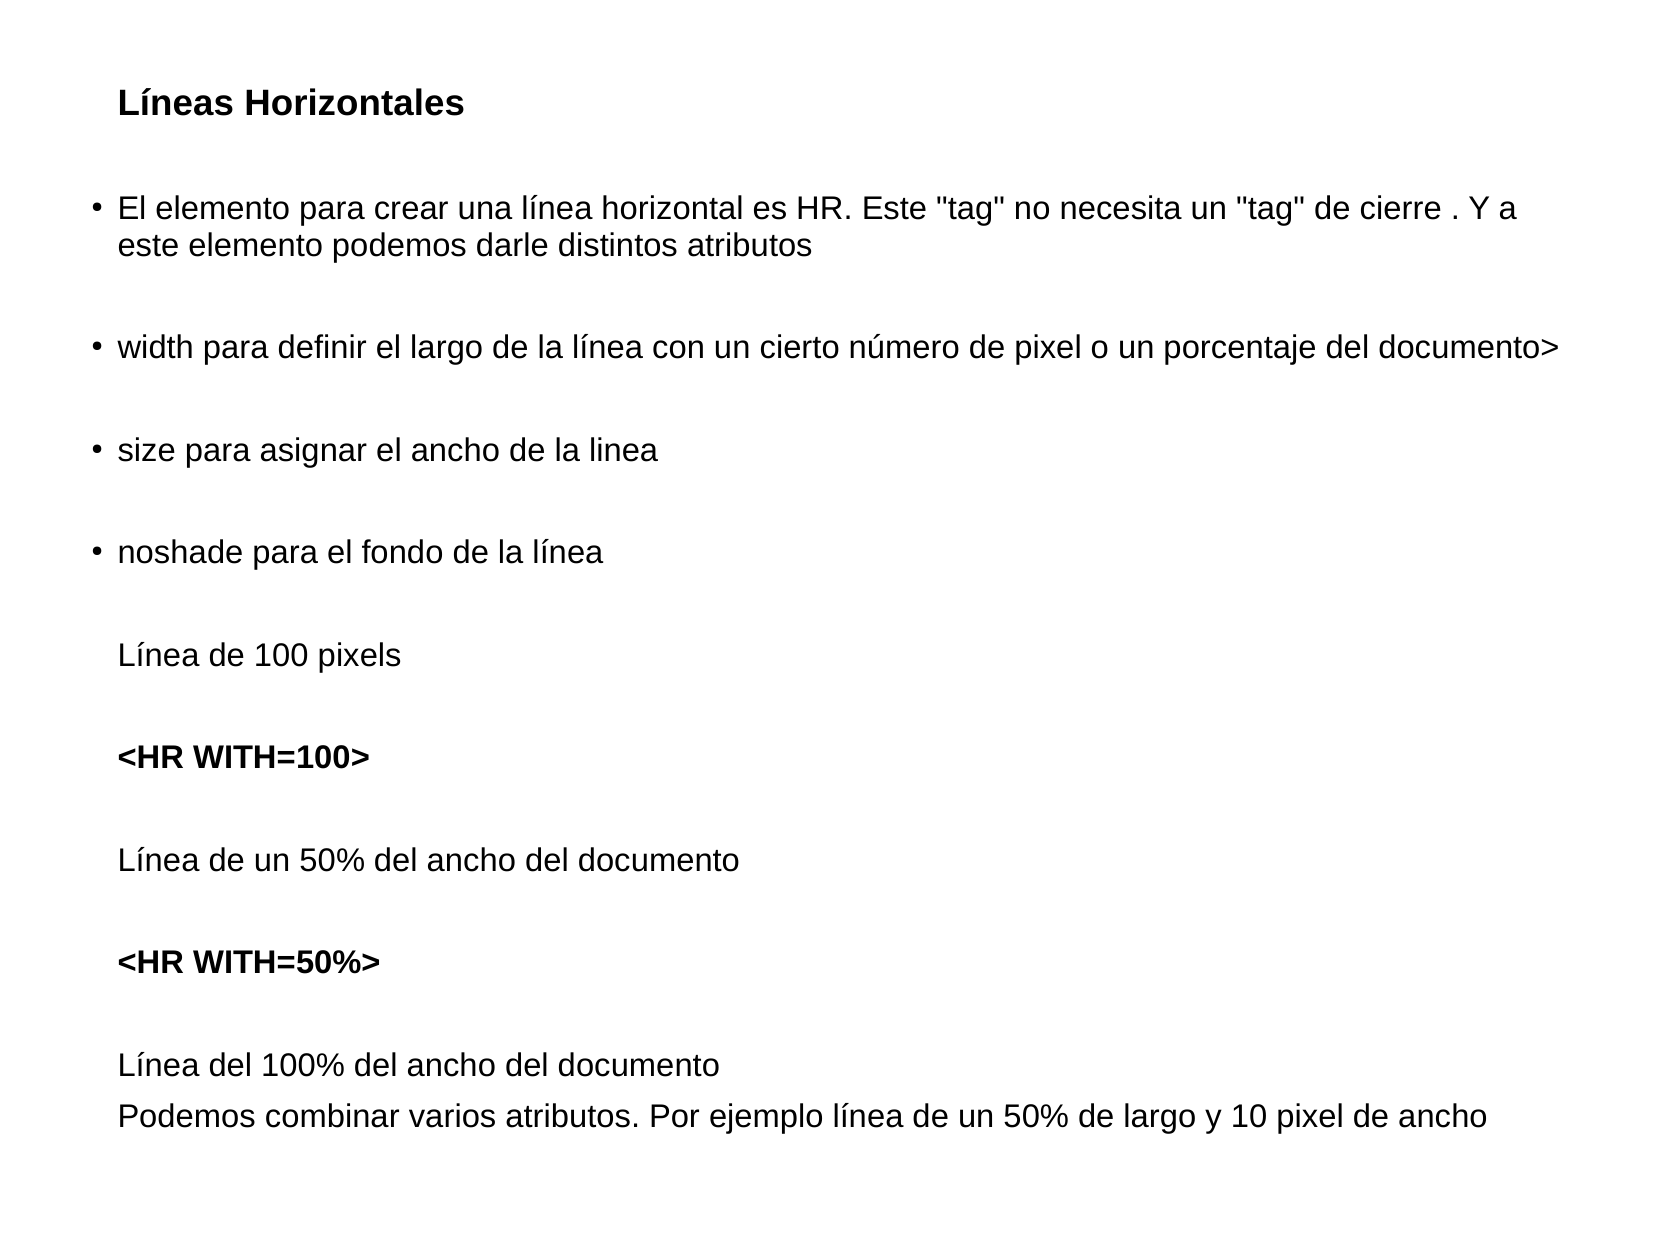

# Líneas Horizontales
El elemento para crear una línea horizontal es HR. Este "tag" no necesita un "tag" de cierre . Y a este elemento podemos darle distintos atributos
width para definir el largo de la línea con un cierto número de pixel o un porcentaje del documento>
size para asignar el ancho de la linea
noshade para el fondo de la línea
Línea de 100 pixels
<HR WITH=100>
Línea de un 50% del ancho del documento
<HR WITH=50%>
Línea del 100% del ancho del documento
Podemos combinar varios atributos. Por ejemplo línea de un 50% de largo y 10 pixel de ancho